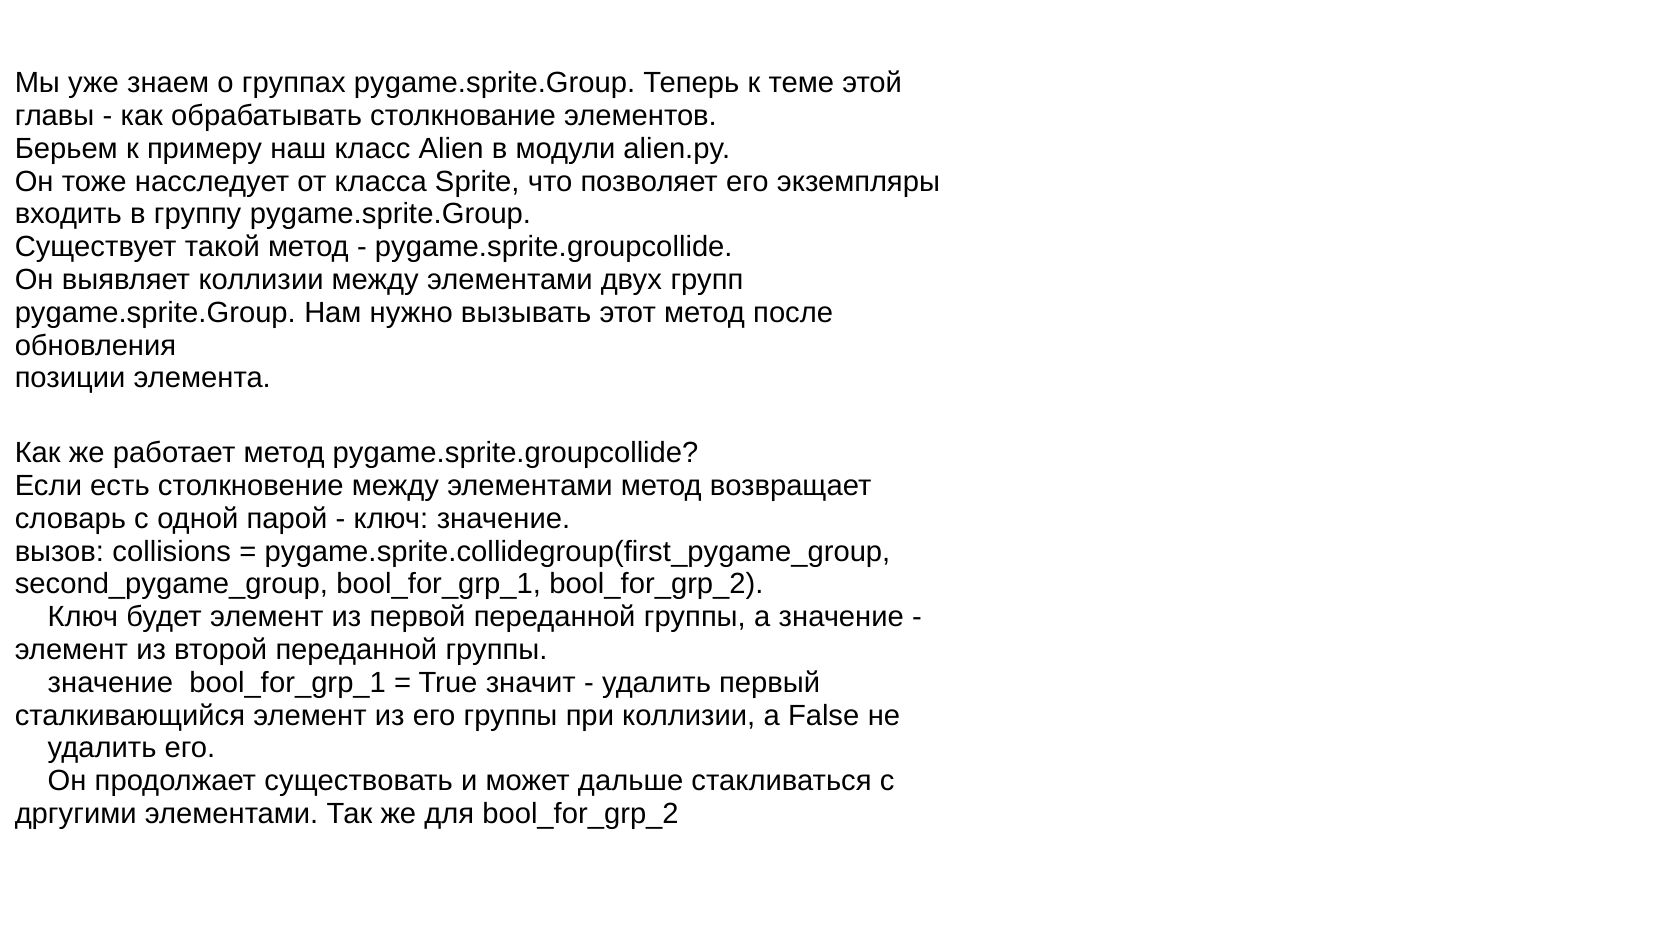

Мы уже знаем о группах pygame.sprite.Group. Теперь к теме этой главы - как обрабатывать столкнование элементов.
Берьем к примеру наш класс Alien в модули alien.py.
Он тоже насследует от класса Sprite, что позволяет его экземпляры входить в группу pygame.sprite.Group.
Существует такой метод - pygame.sprite.groupcollide.
Он выявляет коллизии между элементами двух групп pygame.sprite.Group. Нам нужно вызывать этот метод после обновления
позиции элемента.
Как же работает метод pygame.sprite.groupcollide?
Если есть столкновение между элементами метод возвращает словарь с одной парой - ключ: значение.
вызов: collisions = pygame.sprite.collidegroup(first_pygame_group, second_pygame_group, bool_for_grp_1, bool_for_grp_2).
 Ключ будет элемент из первой переданной группы, а значение - элемент из второй переданной группы.
 значение bool_for_grp_1 = True значит - удалить первый сталкивающийся элемент из его группы при коллизии, а False не
 удалить его.
 Он продолжает существовать и может дальше стакливаться с дргугими элементами. Так же для bool_for_grp_2